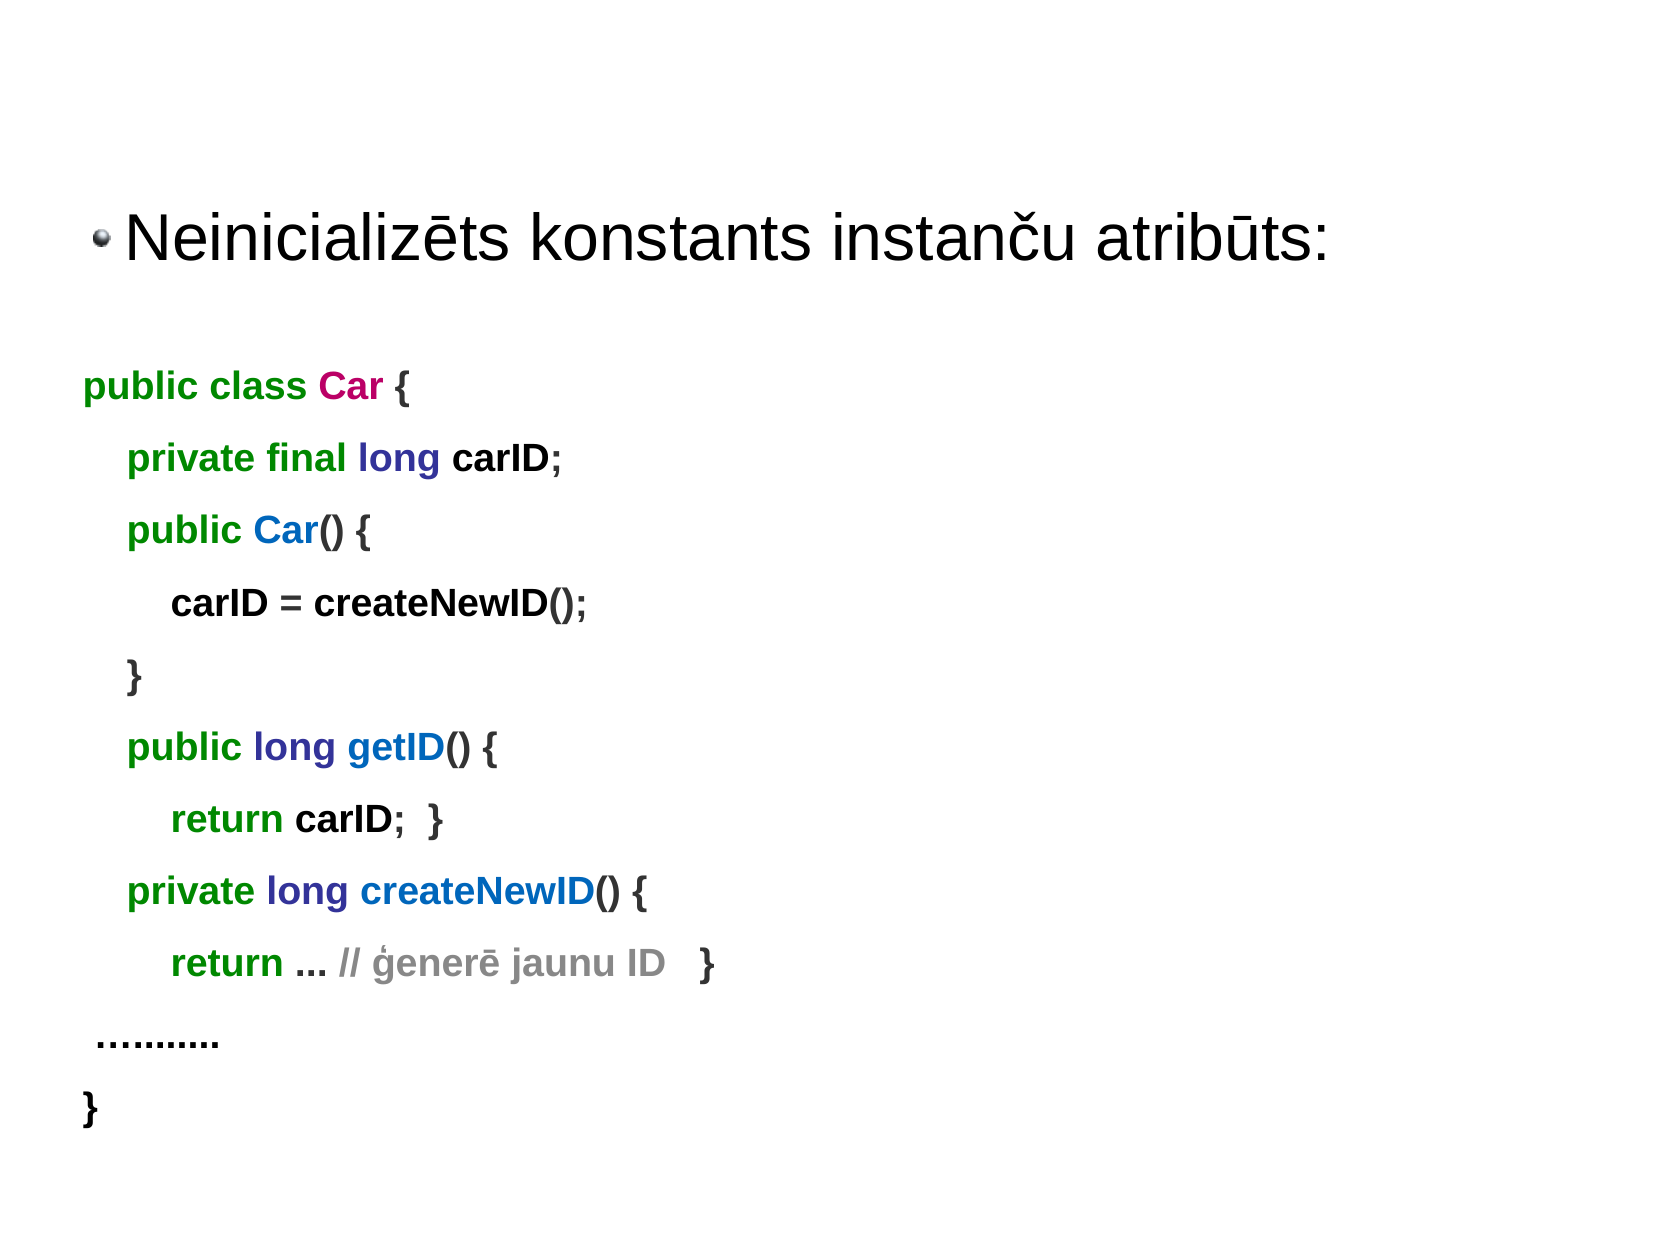

# Neinicializēts konstants instanču atribūts:
public class Car {
 private final long carID;
 public Car() {
 carID = createNewID();
 }
 public long getID() {
 return carID; }
 private long createNewID() {
 return ... // ģenerē jaunu ID }
 …........
}